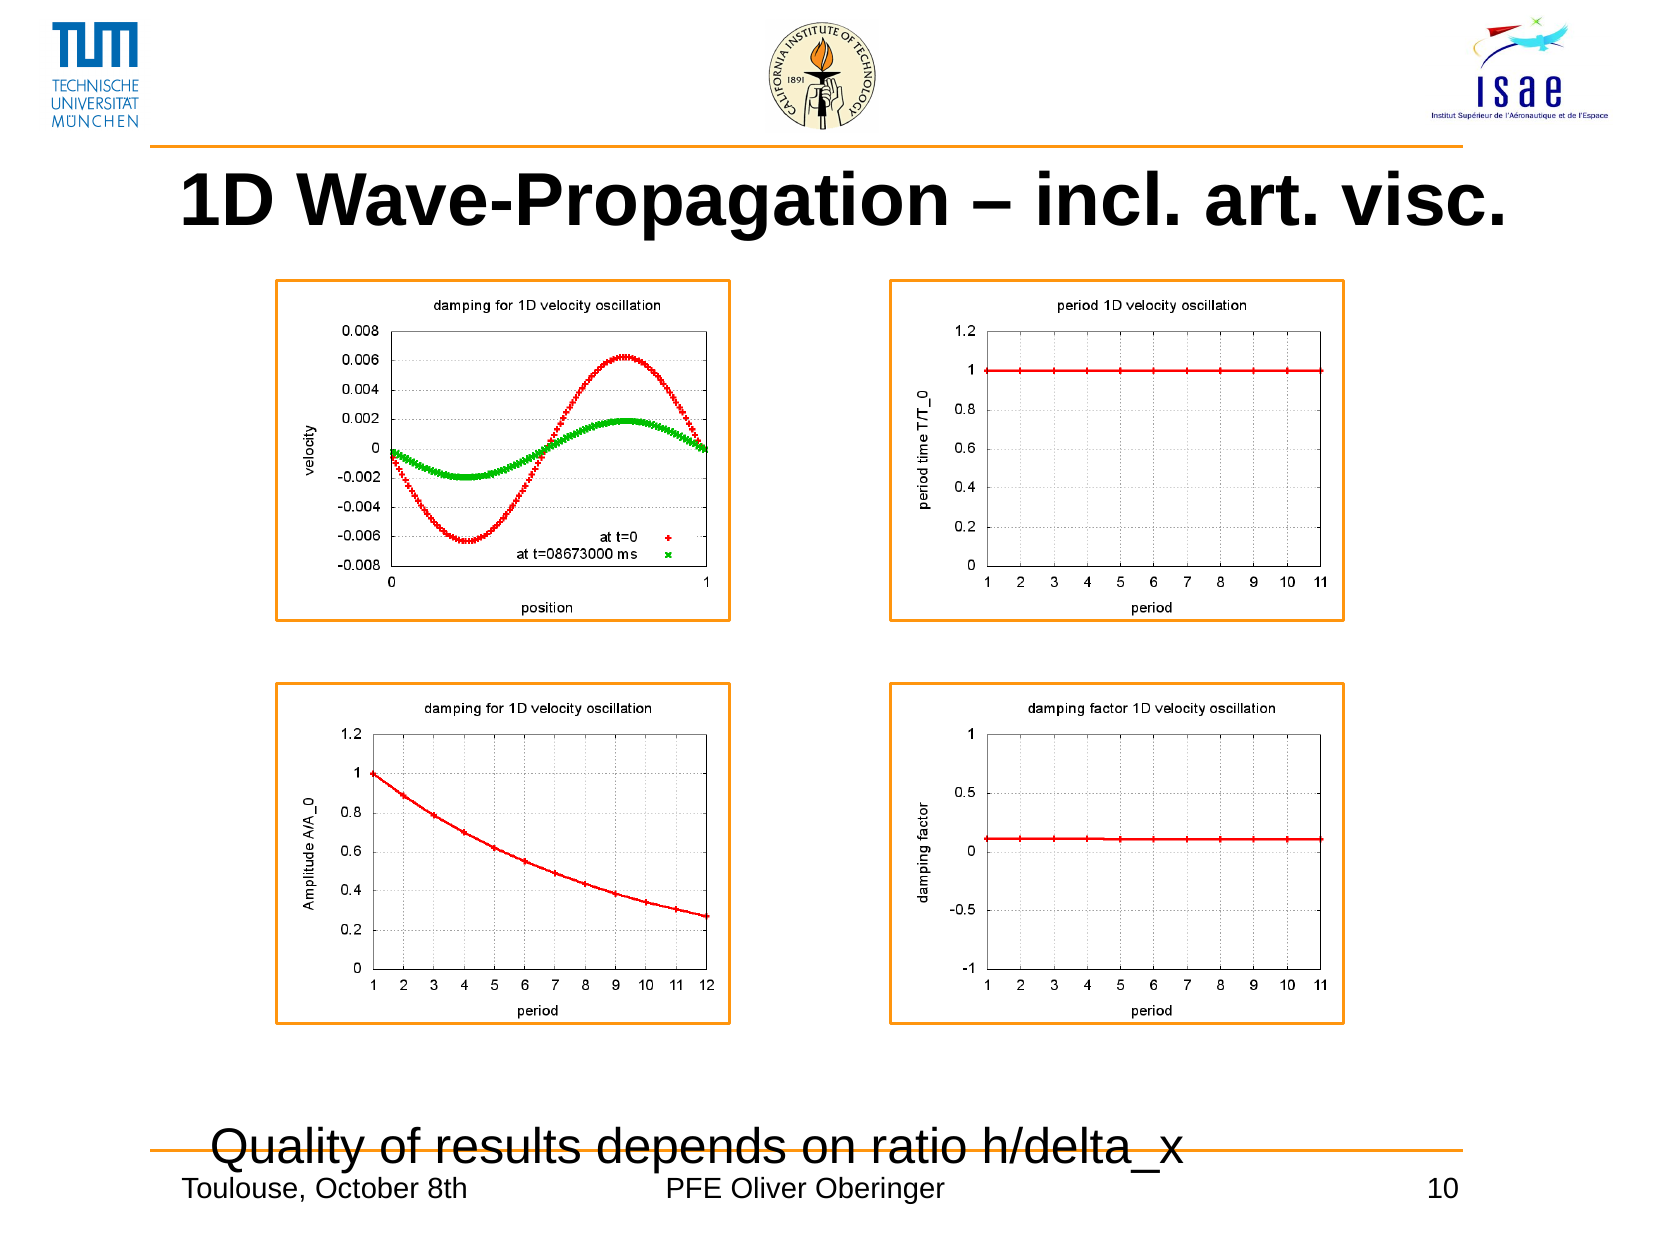

1D Wave-Propagation – incl. art. visc.
Quality of results depends on ratio h/delta_x
Toulouse, October 8th
PFE Oliver Oberinger
10